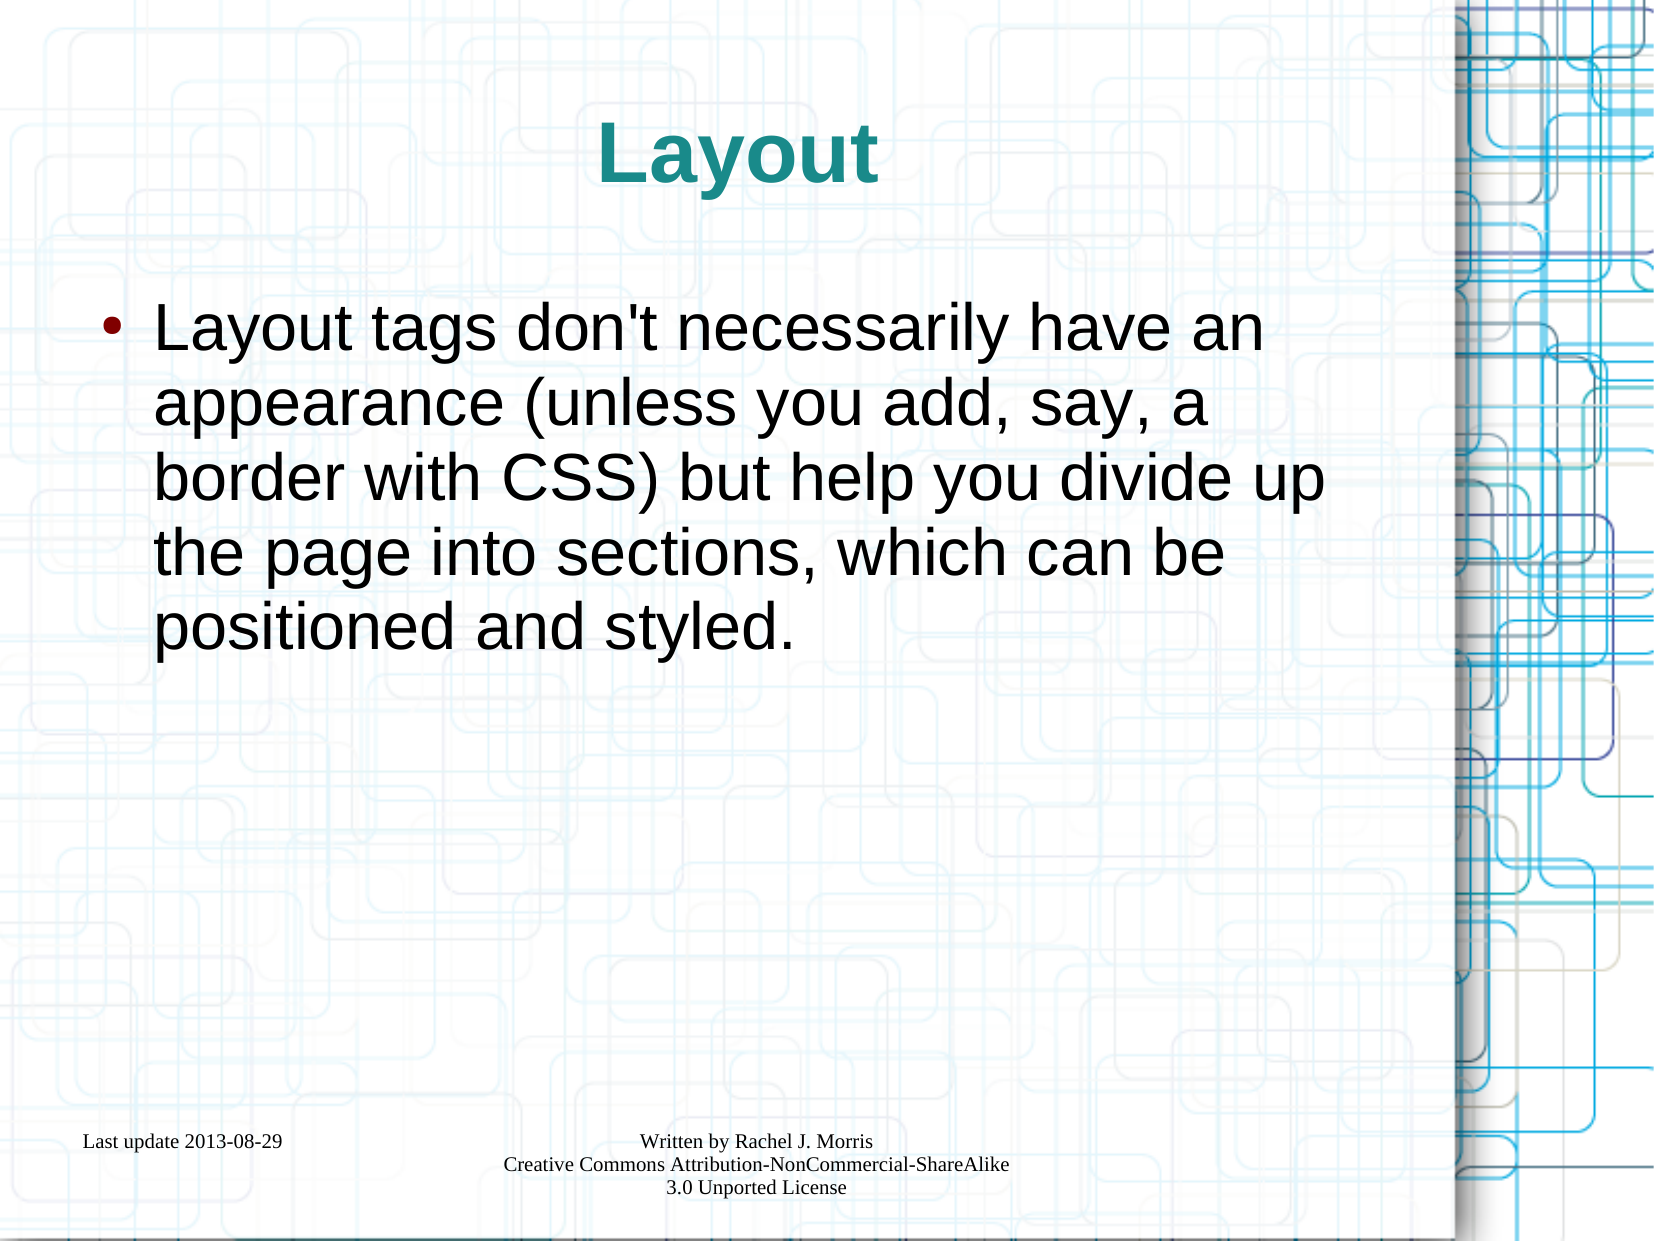

# Layout
Layout tags don't necessarily have an appearance (unless you add, say, a border with CSS) but help you divide up the page into sections, which can be positioned and styled.